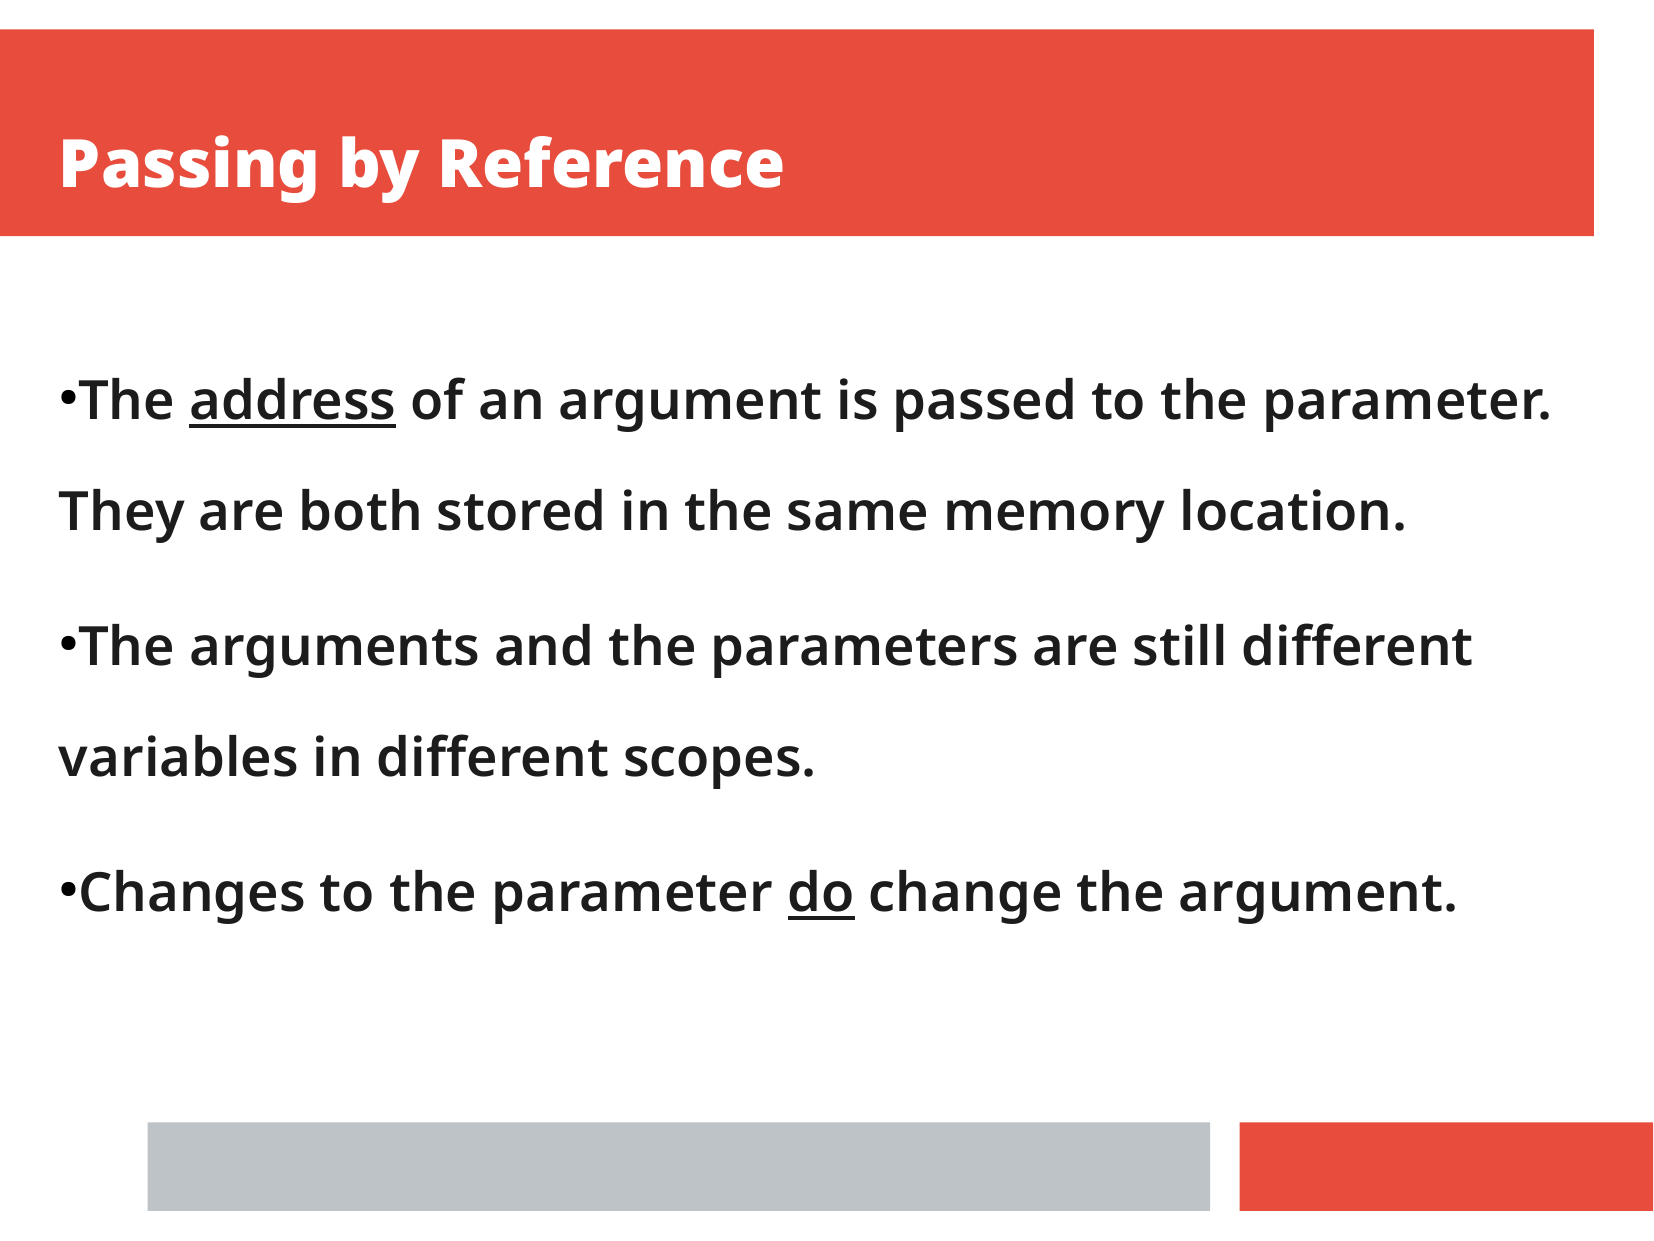

# Passing by Reference
The address of an argument is passed to the parameter. They are both stored in the same memory location.
The arguments and the parameters are still different variables in different scopes.
Changes to the parameter do change the argument.